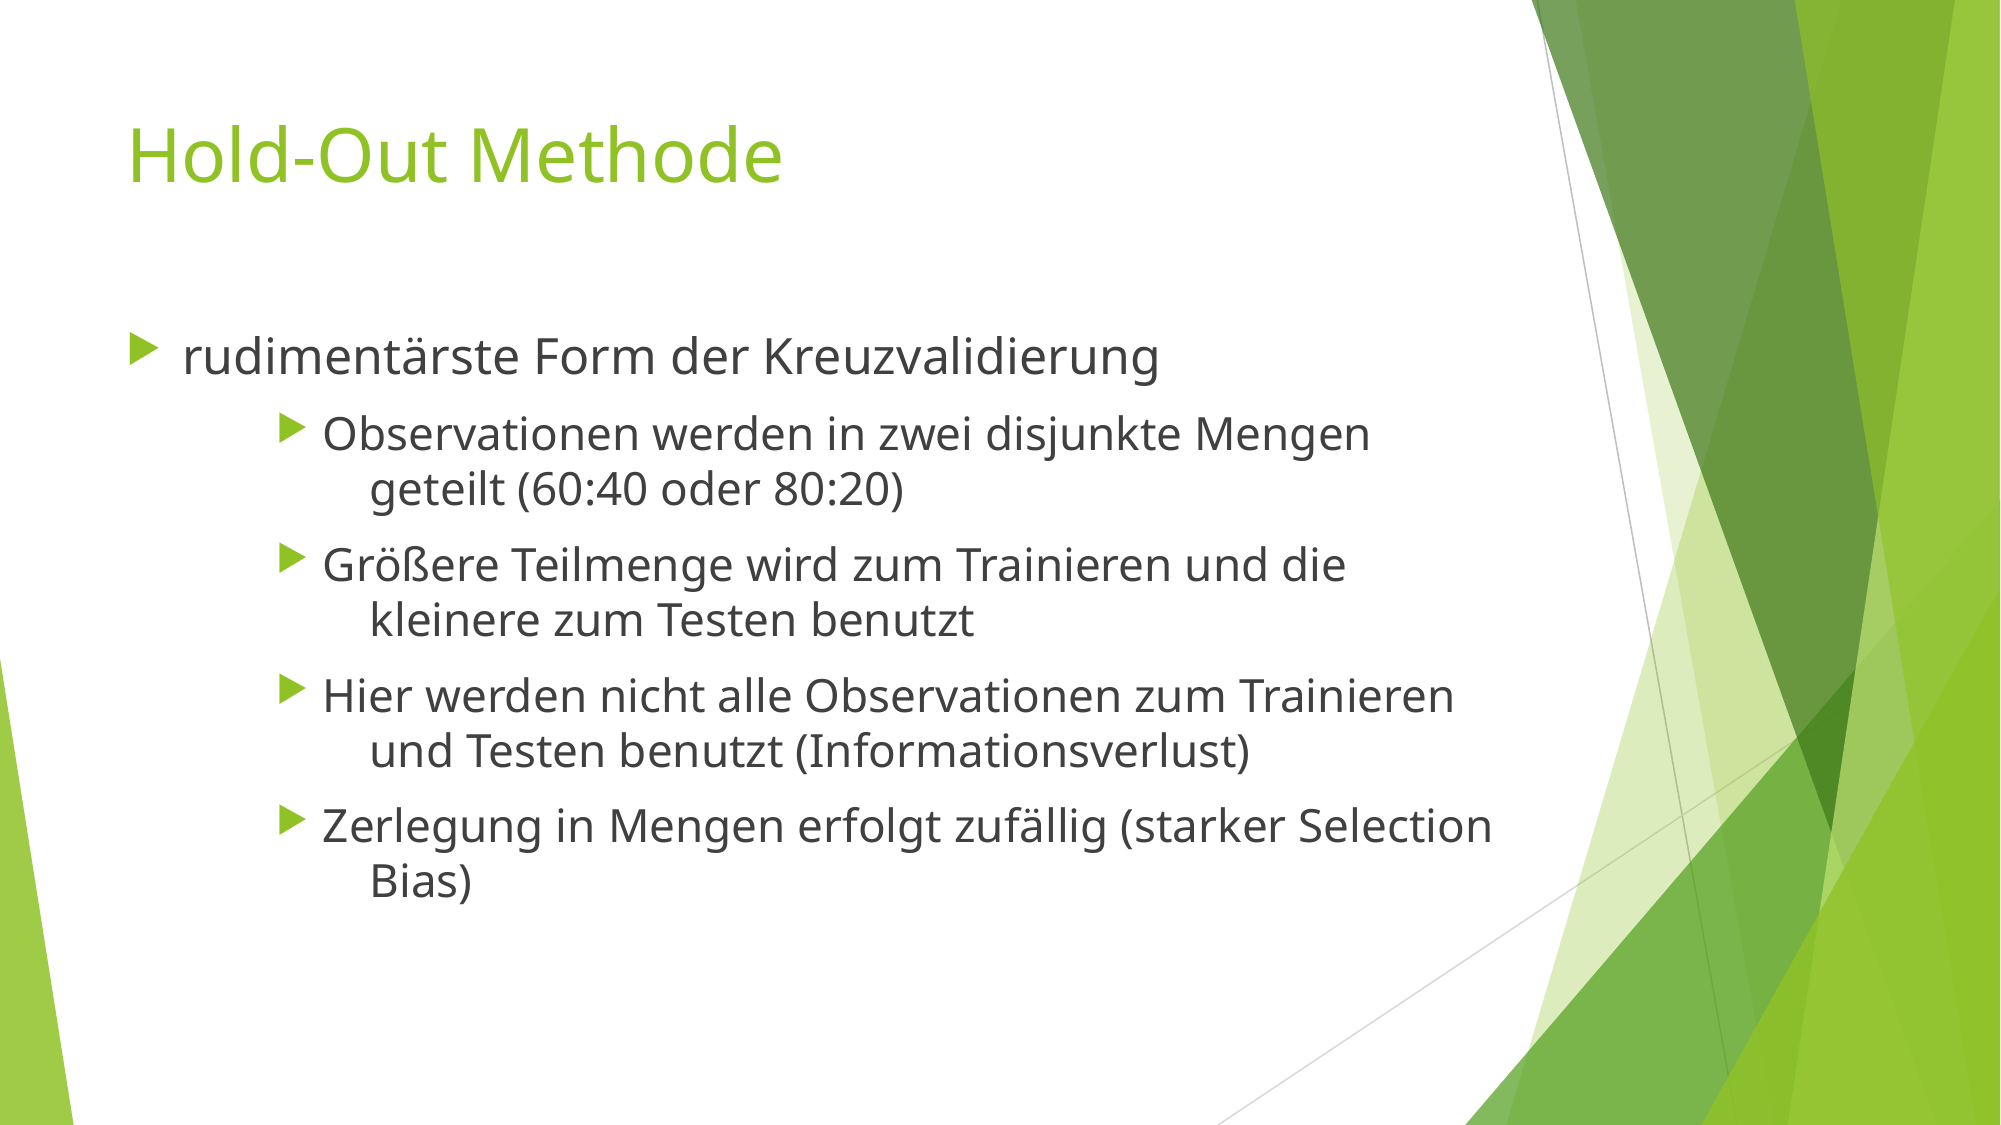

# Hold-Out Methode
rudimentärste Form der Kreuzvalidierung
Observationen werden in zwei disjunkte Mengen geteilt (60:40 oder 80:20)
Größere Teilmenge wird zum Trainieren und die kleinere zum Testen benutzt
Hier werden nicht alle Observationen zum Trainieren und Testen benutzt (Informationsverlust)
Zerlegung in Mengen erfolgt zufällig (starker Selection Bias)